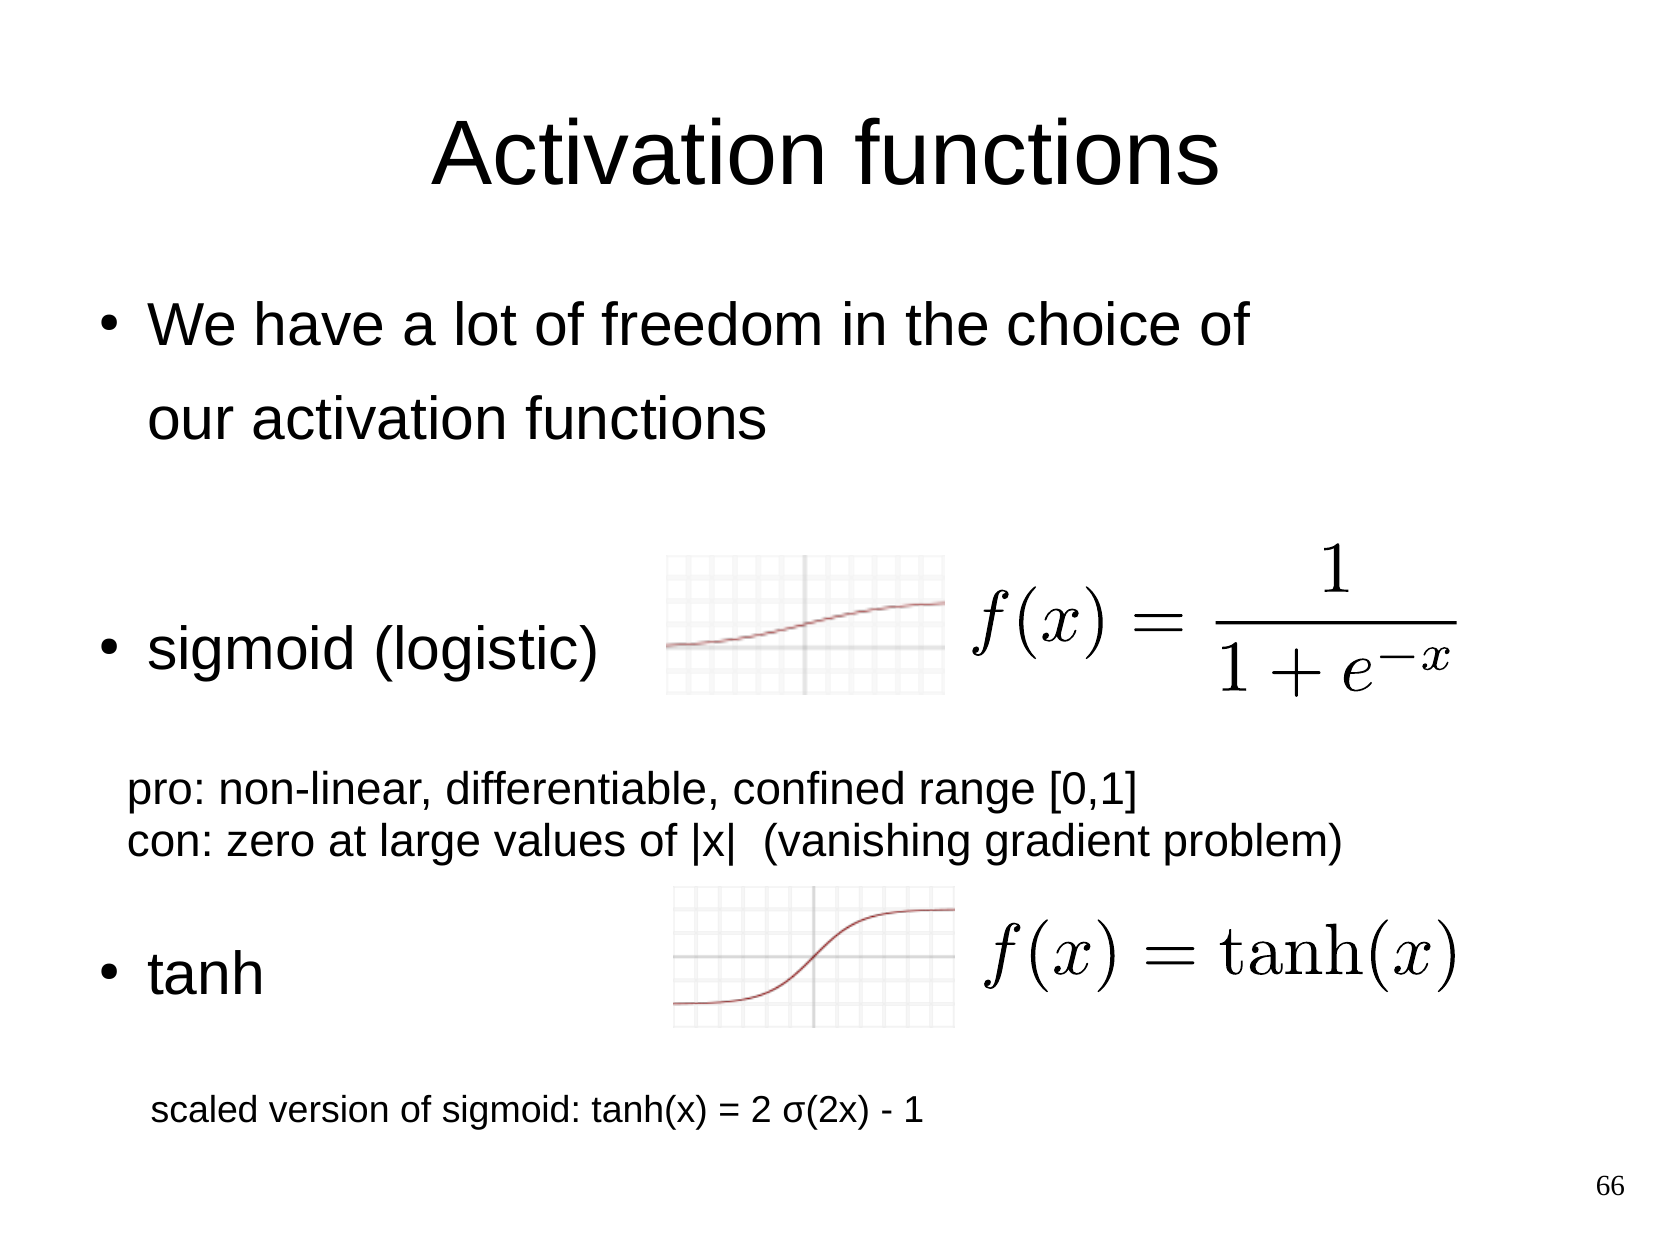

# Activation functions
We have a lot of freedom in the choice of
our activation functions
sigmoid (logistic)
tanh
pro: non-linear, differentiable, confined range [0,1]
con: zero at large values of |x| (vanishing gradient problem)
scaled version of sigmoid: tanh(x) = 2 σ(2x) - 1
66